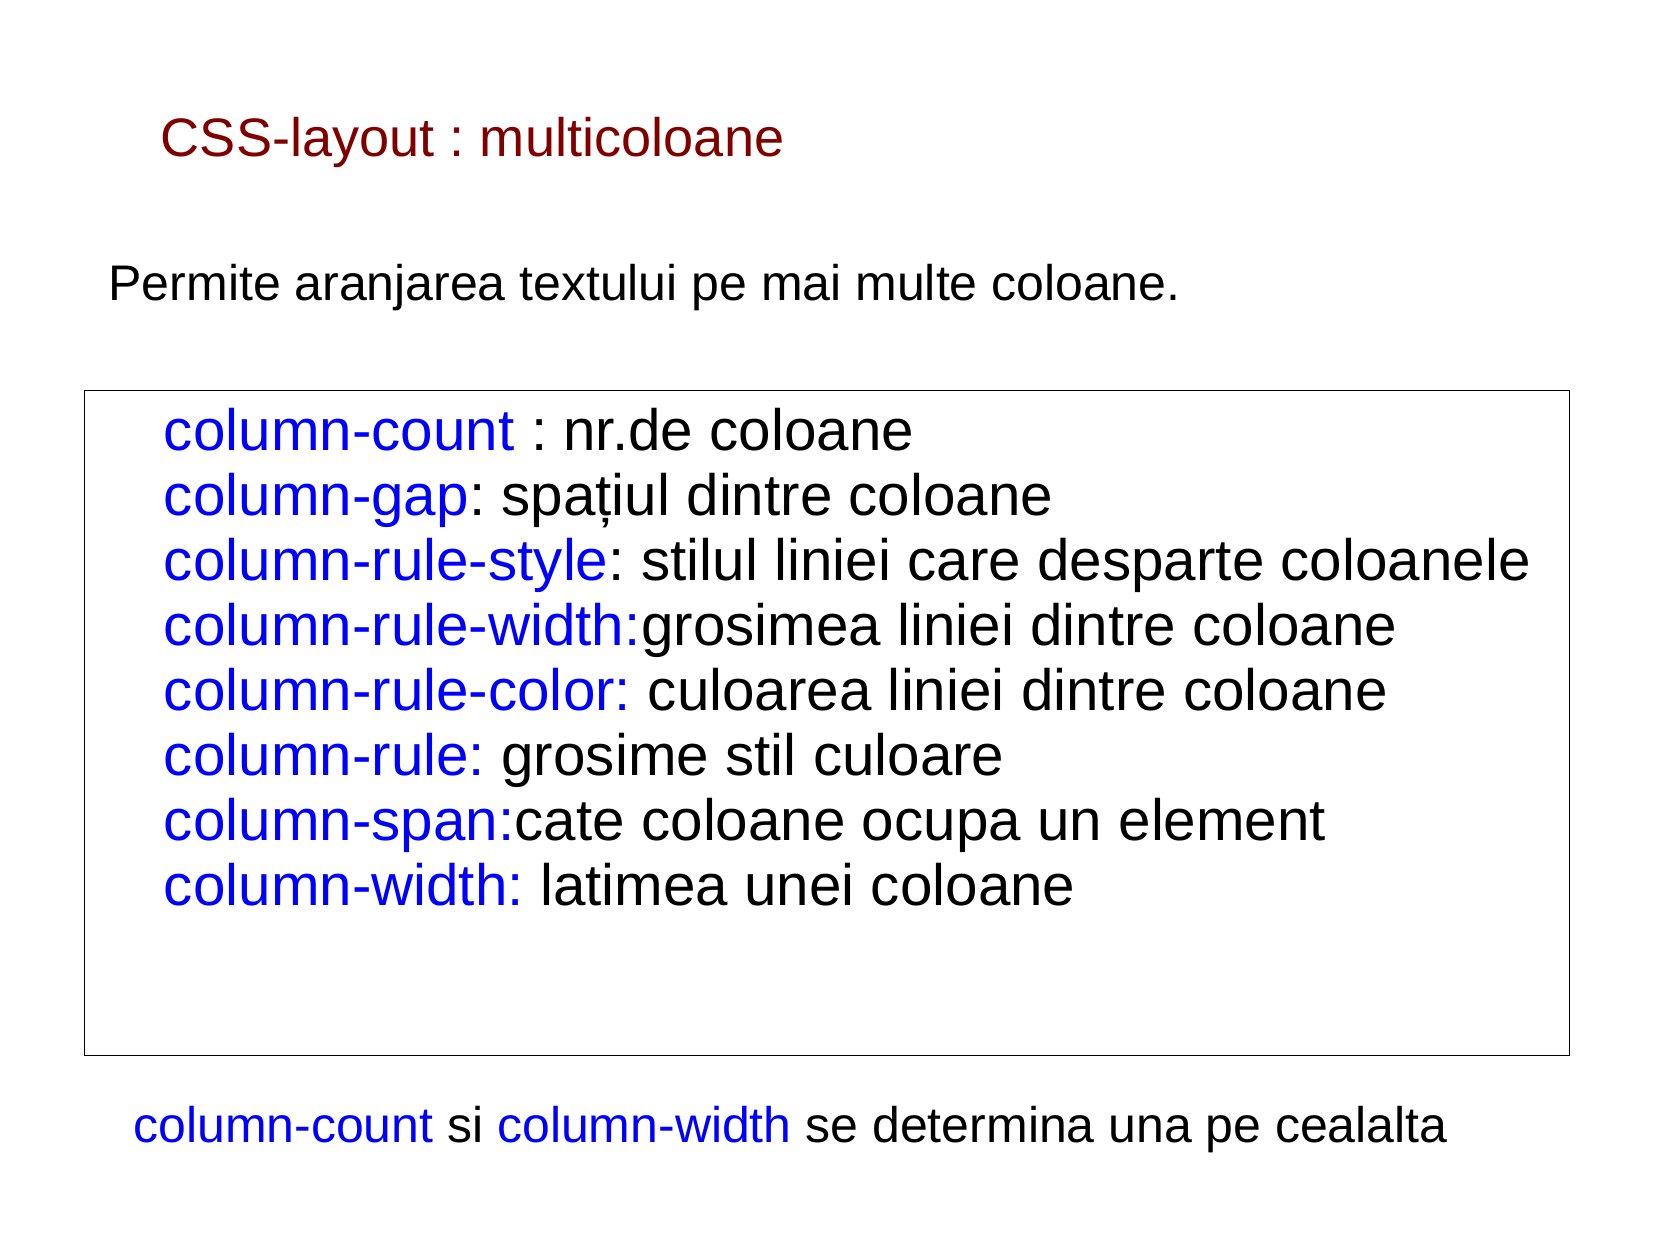

CSS-layout : multicoloane
Permite aranjarea textului pe mai multe coloane.
 column-count : nr.de coloane
 column-gap: spațiul dintre coloane
 column-rule-style: stilul liniei care desparte coloanele
 column-rule-width:grosimea liniei dintre coloane
 column-rule-color: culoarea liniei dintre coloane
 column-rule: grosime stil culoare
 column-span:cate coloane ocupa un element
 column-width: latimea unei coloane
column-count si column-width se determina una pe cealalta